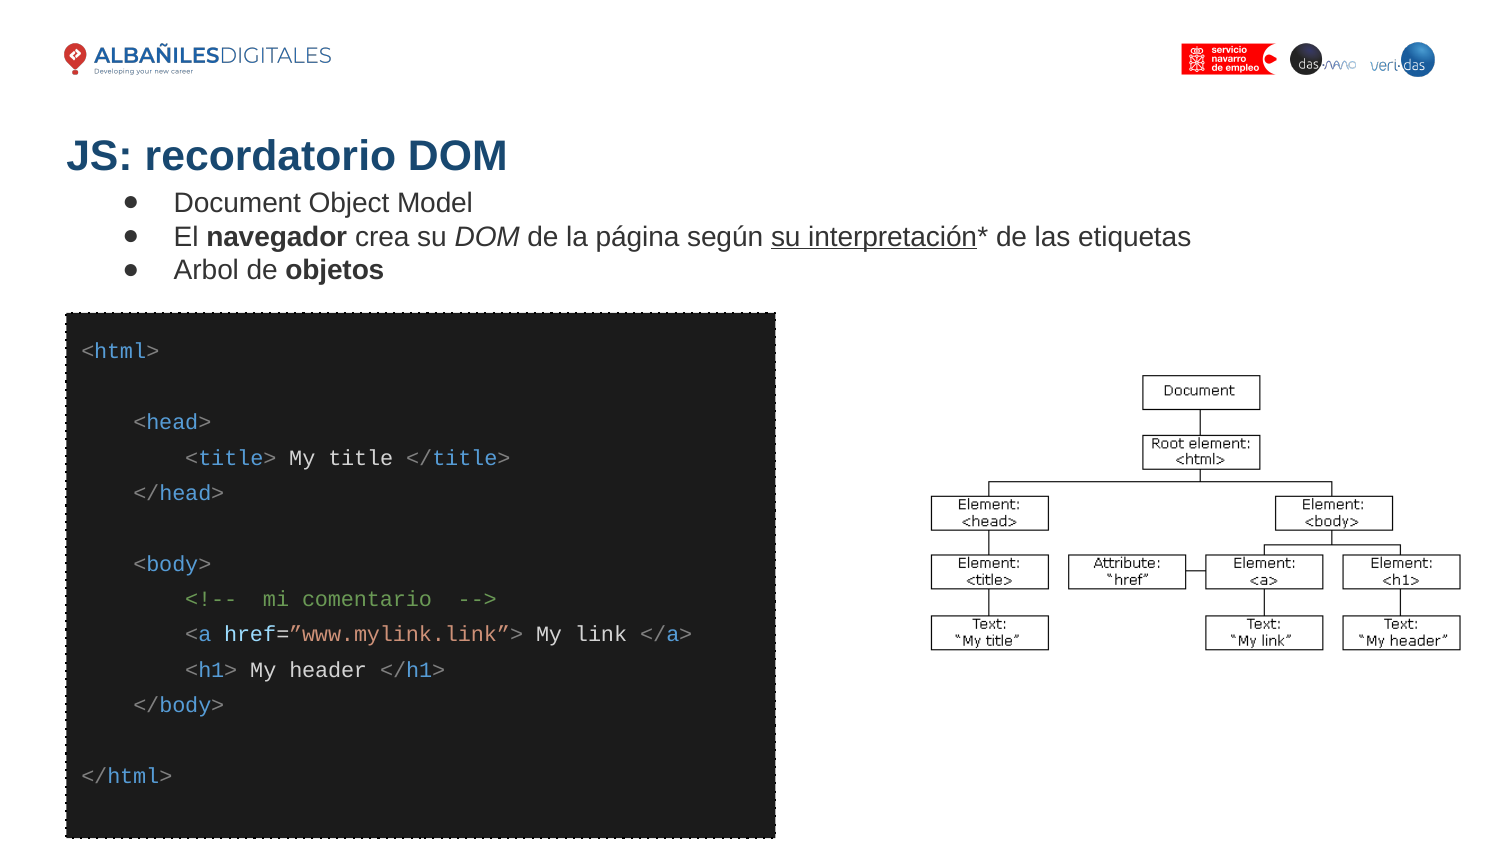

JS: recordatorio DOM
Document Object Model
El navegador crea su DOM de la página según su interpretación* de las etiquetas
Arbol de objetos
<html>
 <head>
 <title> My title </title>
 </head>
 <body>
 <!-- mi comentario -->
 <a href=”www.mylink.link”> My link </a>
 <h1> My header </h1>
 </body>
</html>